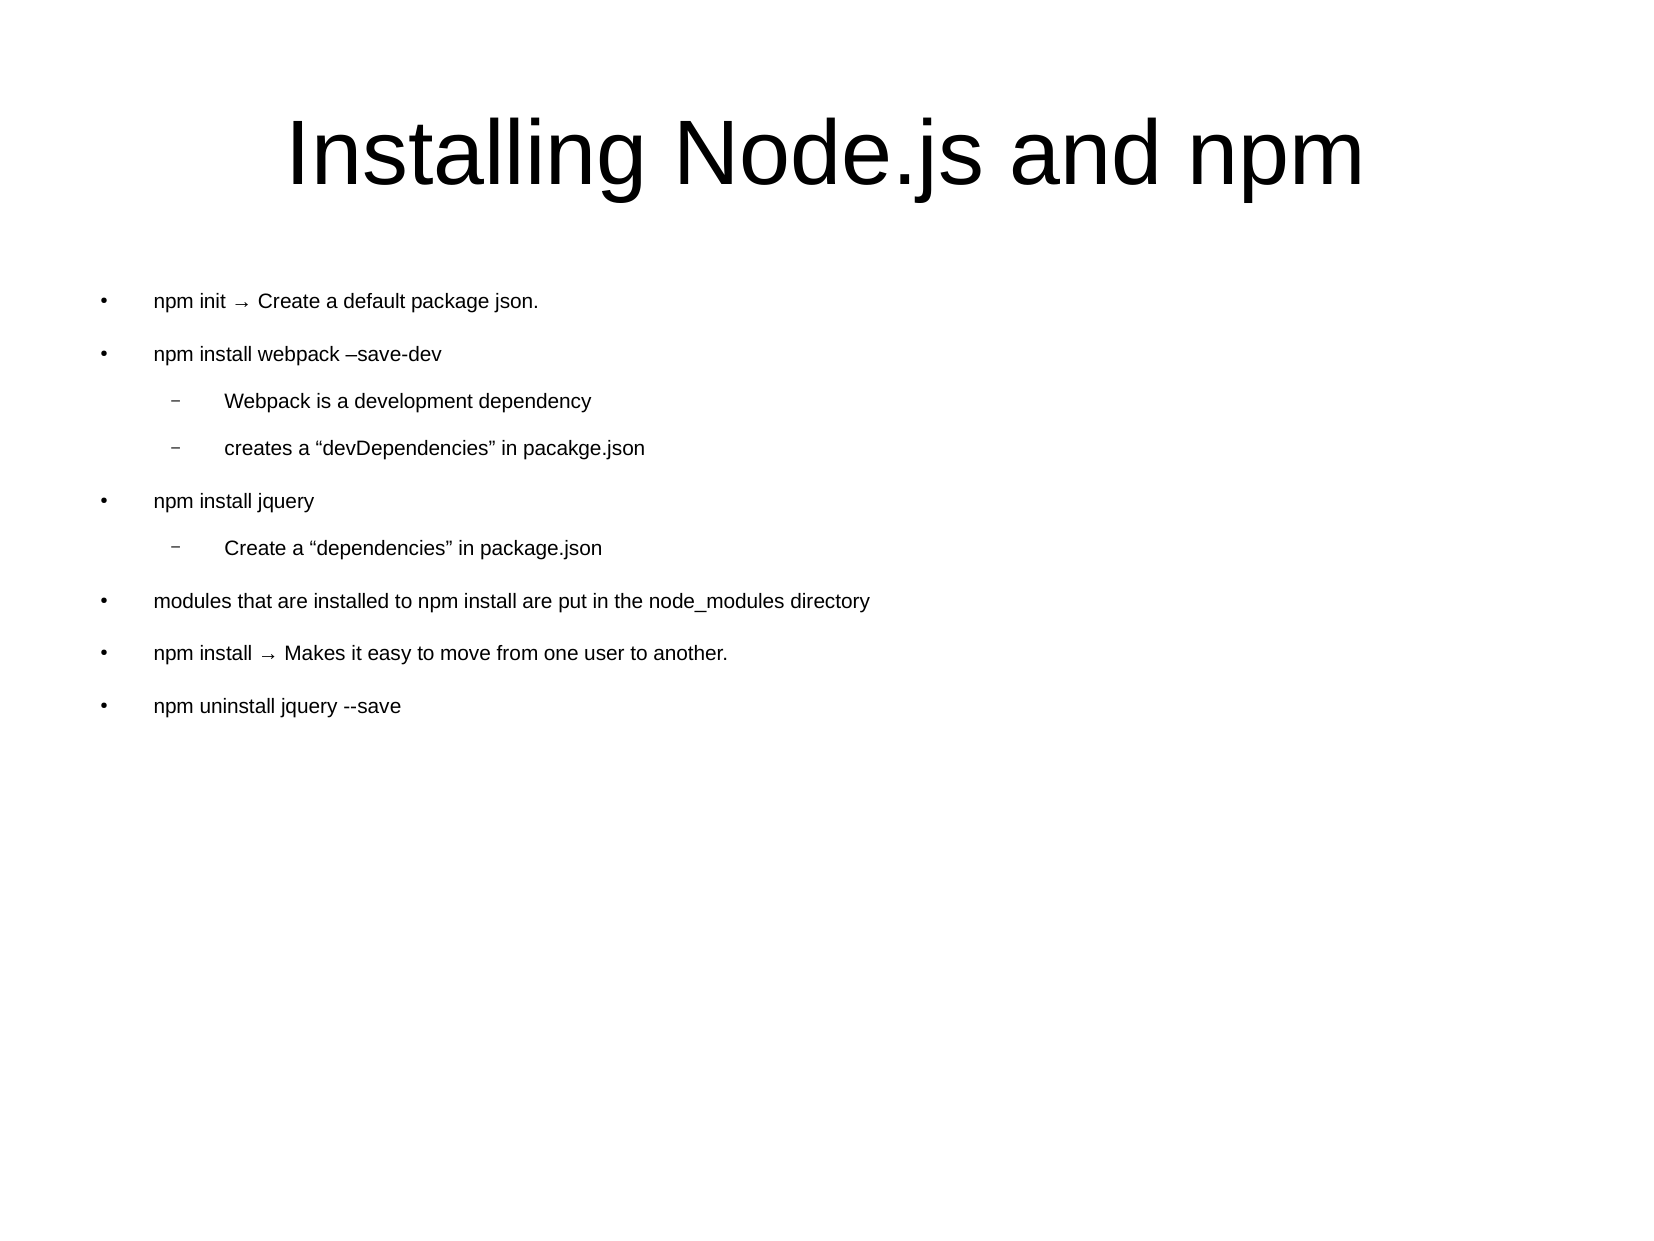

# Installing Node.js and npm
npm init → Create a default package json.
npm install webpack –save-dev
Webpack is a development dependency
creates a “devDependencies” in pacakge.json
npm install jquery
Create a “dependencies” in package.json
modules that are installed to npm install are put in the node_modules directory
npm install → Makes it easy to move from one user to another.
npm uninstall jquery --save